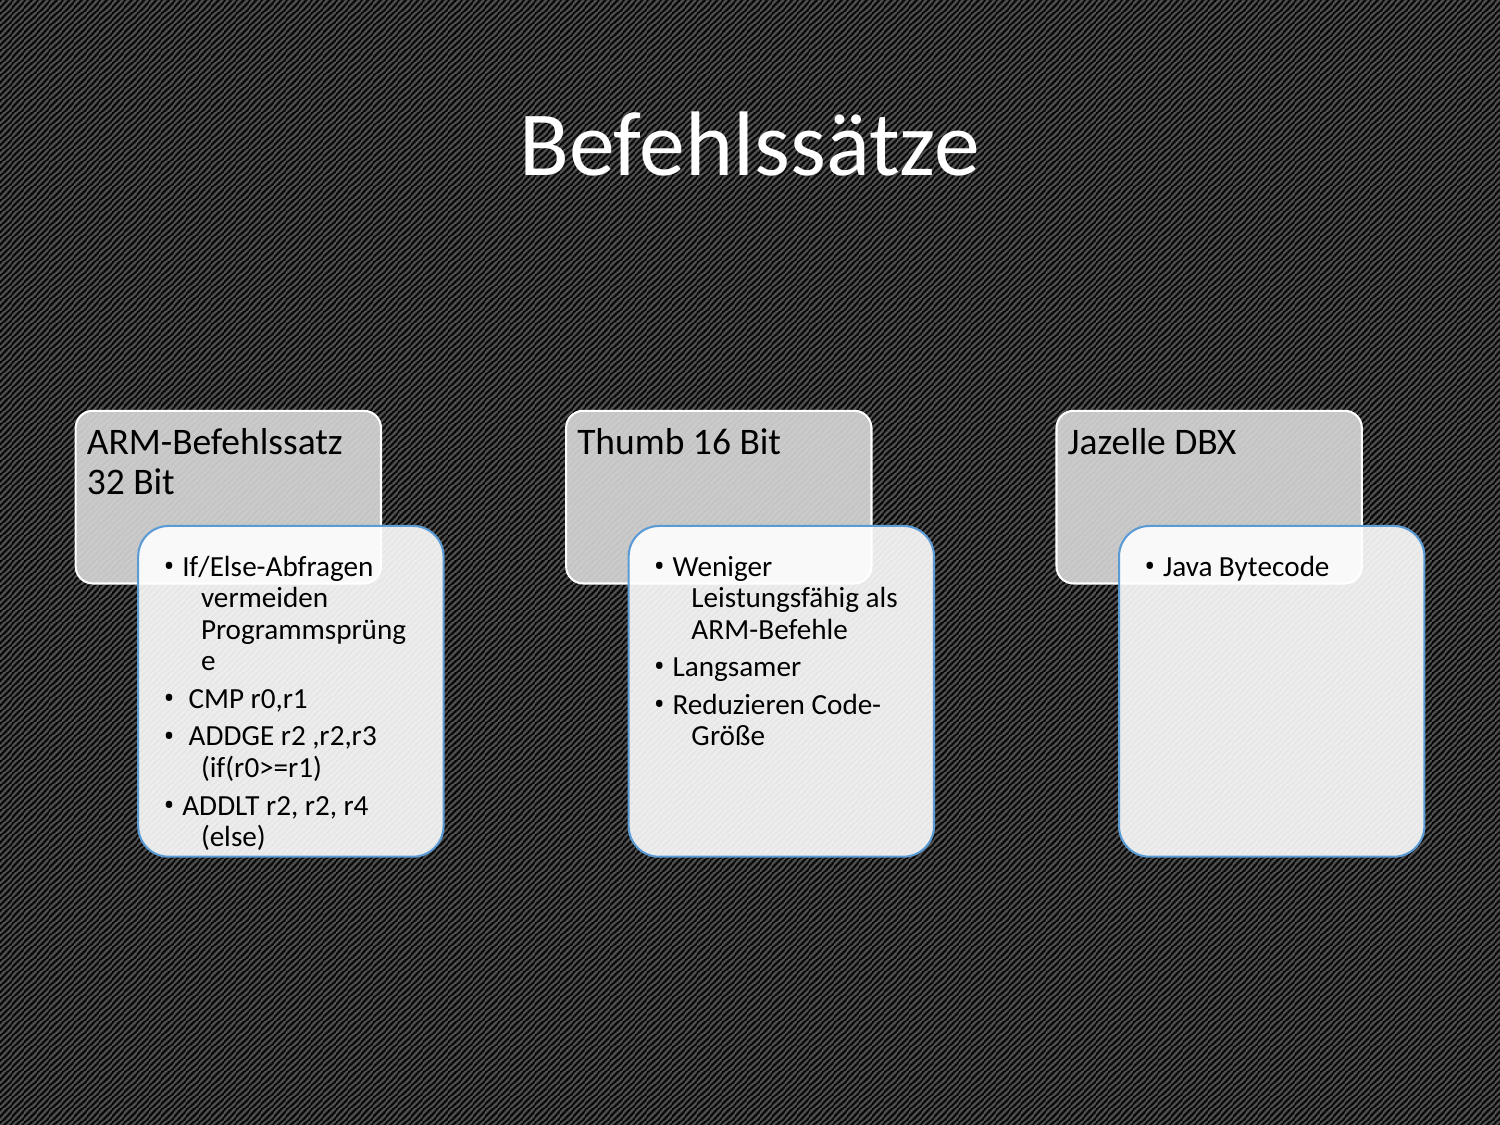

# Befehlssätze
ARM-Befehlssatz 32 Bit
Thumb 16 Bit
Jazelle DBX
If/Else-Abfragen vermeiden Programmsprünge
 CMP r0,r1
 ADDGE r2 ,r2,r3 (if(r0>=r1)
ADDLT r2, r2, r4 (else)
Weniger Leistungsfähig als ARM-Befehle
Langsamer
Reduzieren Code-Größe
Java Bytecode